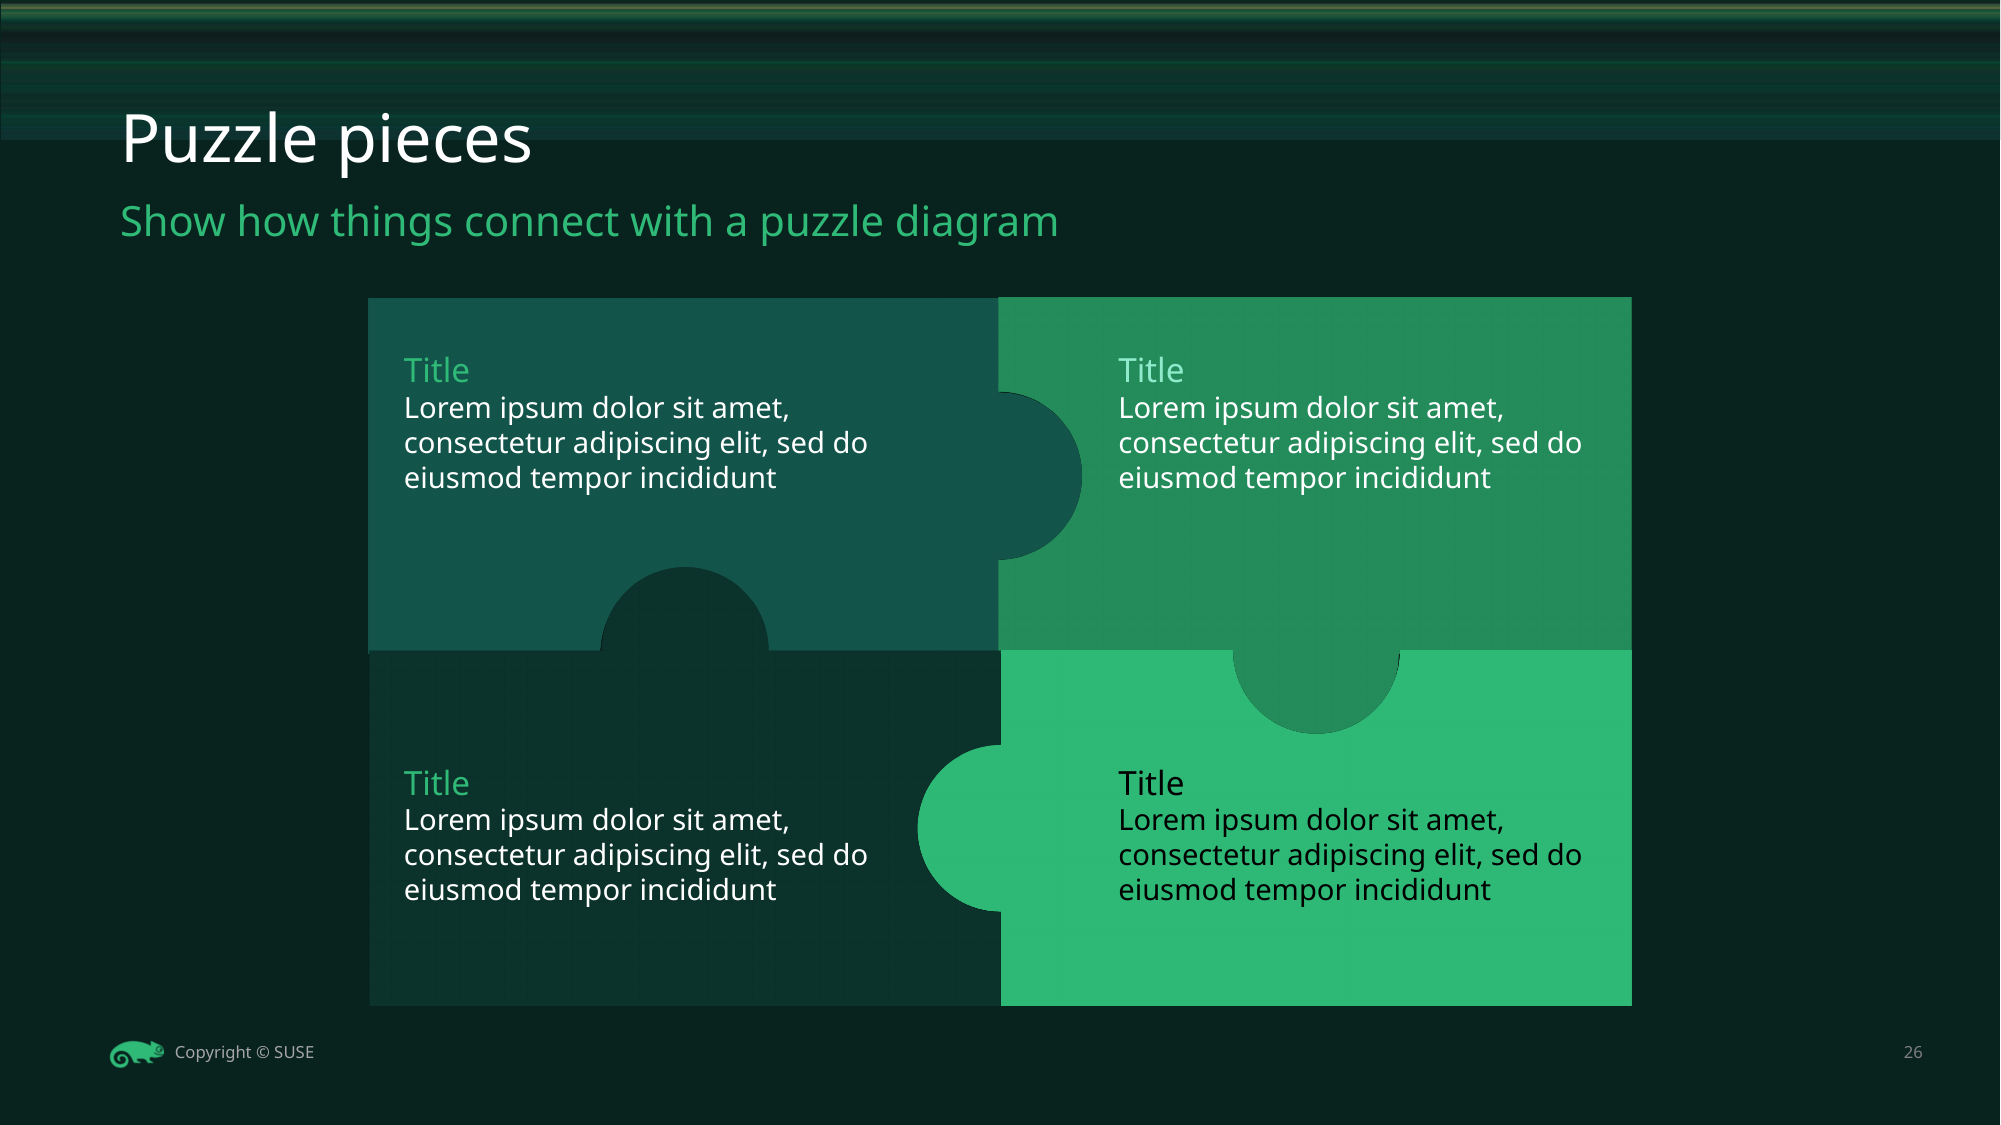

Puzzle pieces
# Show how things connect with a puzzle diagram
Title
Lorem ipsum dolor sit amet, consectetur adipiscing elit, sed do eiusmod tempor incididunt
Title
Lorem ipsum dolor sit amet, consectetur adipiscing elit, sed do eiusmod tempor incididunt
Title
Lorem ipsum dolor sit amet, consectetur adipiscing elit, sed do eiusmod tempor incididunt
Title
Lorem ipsum dolor sit amet, consectetur adipiscing elit, sed do eiusmod tempor incididunt
26